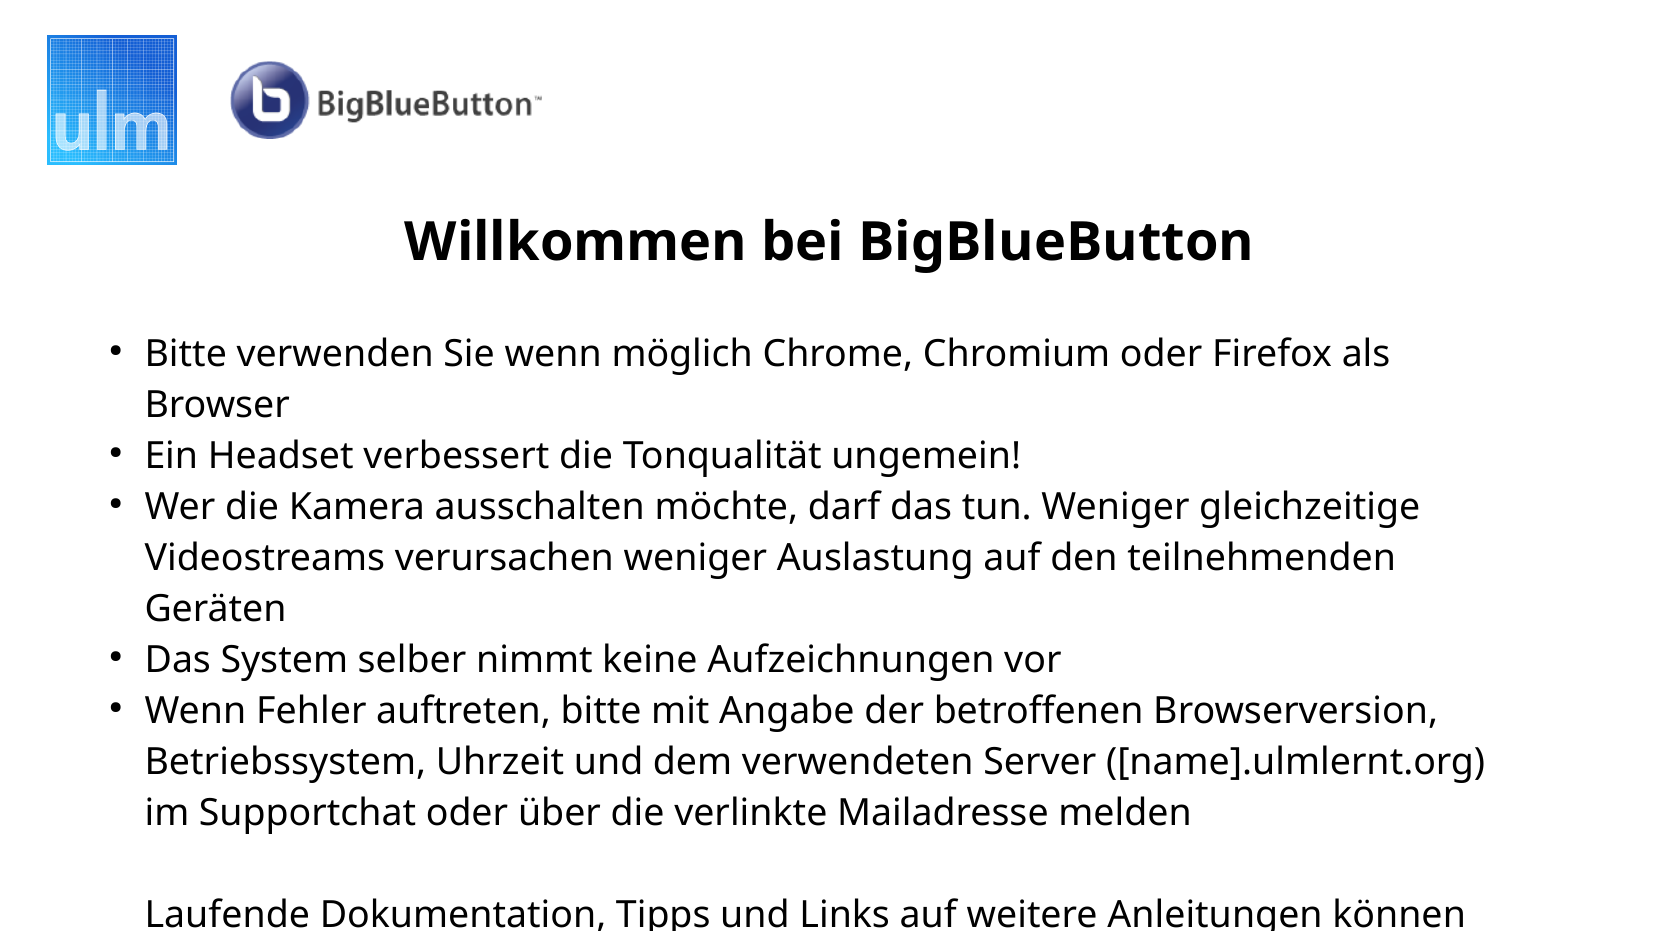

Willkommen bei BigBlueButton
Bitte verwenden Sie wenn möglich Chrome, Chromium oder Firefox als Browser
Ein Headset verbessert die Tonqualität ungemein!
Wer die Kamera ausschalten möchte, darf das tun. Weniger gleichzeitige Videostreams verursachen weniger Auslastung auf den teilnehmenden Geräten
Das System selber nimmt keine Aufzeichnungen vor
Wenn Fehler auftreten, bitte mit Angabe der betroffenen Browserversion, Betriebssystem, Uhrzeit und dem verwendeten Server ([name].ulmlernt.org) im Supportchat oder über die verlinkte Mailadresse melden
Laufende Dokumentation, Tipps und Links auf weitere Anleitungen können auf https://doku.ulmlernt.de festgehalten werden. Diese Seite wird regelmäßig aktualisiert – regelmäßig nachsehen lohnt sich!